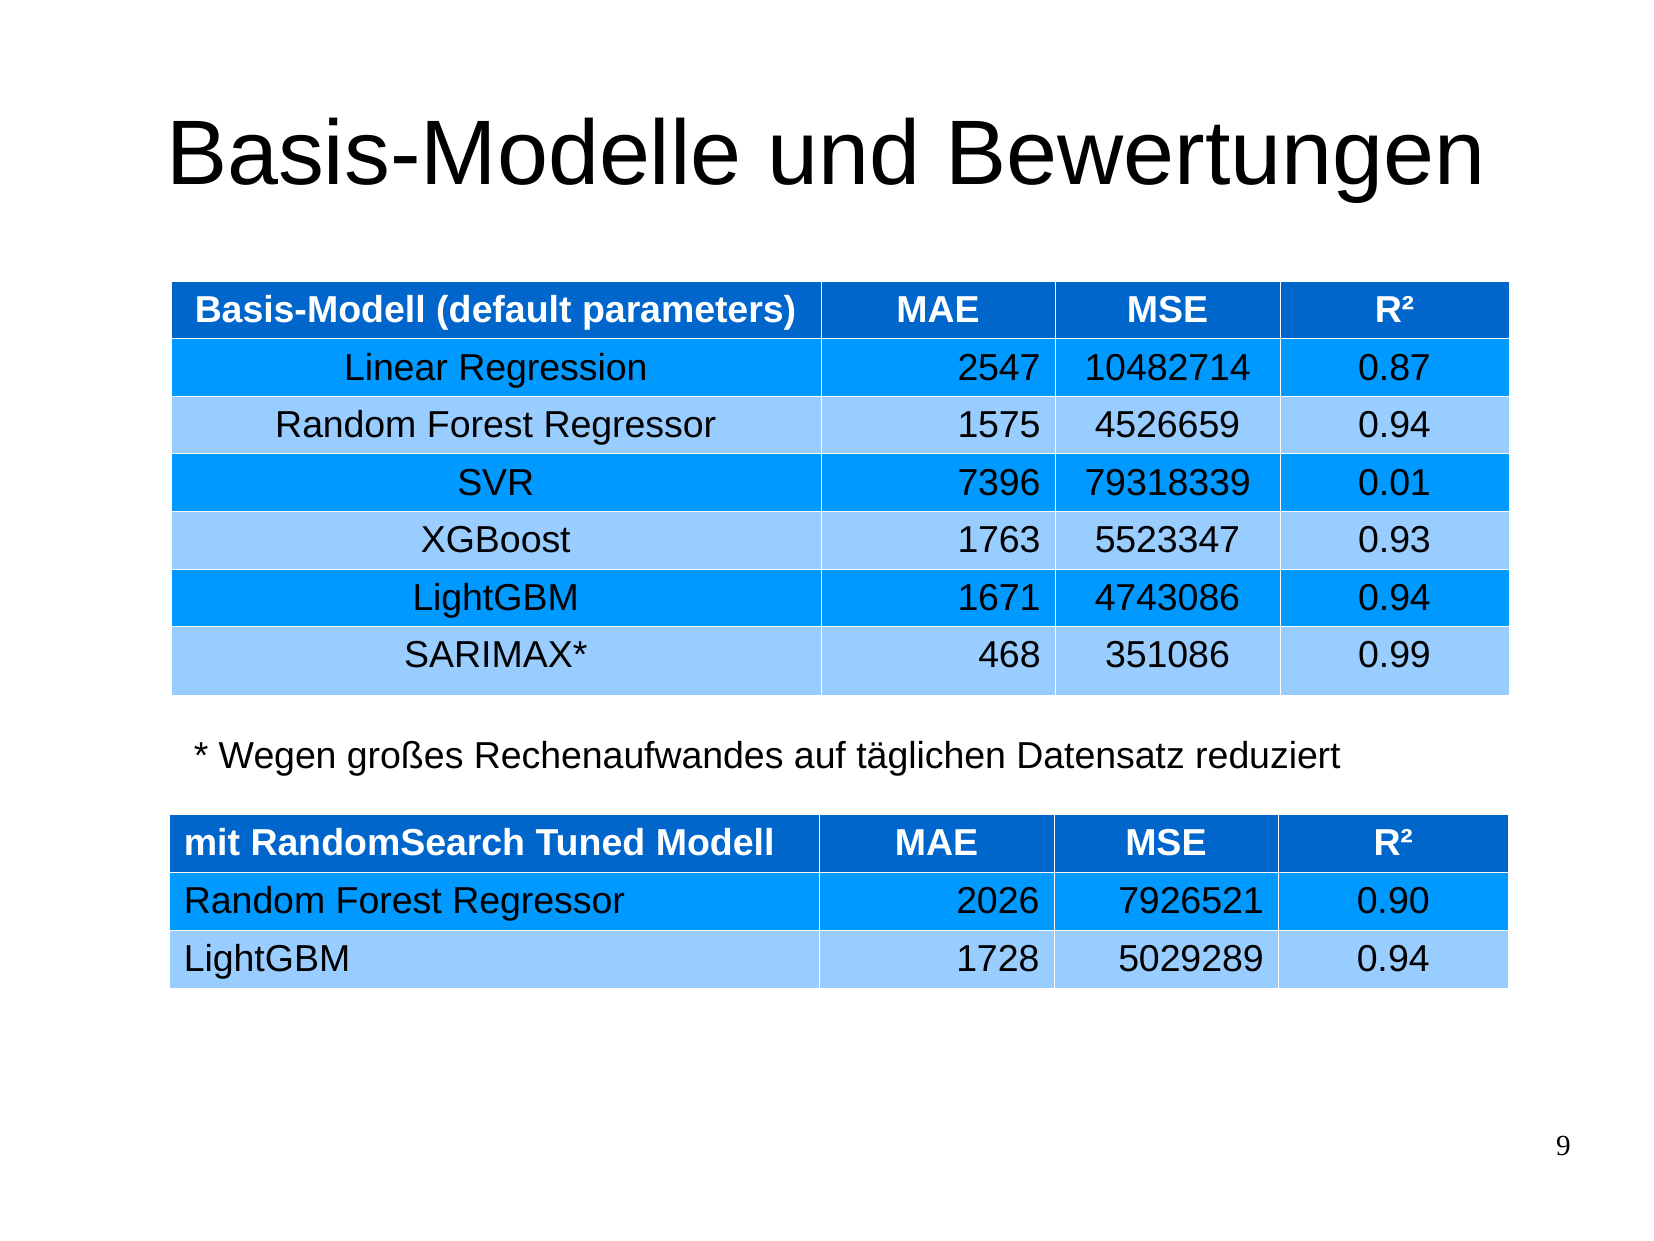

# Basis-Modelle und Bewertungen
| Basis-Modell (default parameters) | MAE | MSE | R² |
| --- | --- | --- | --- |
| Linear Regression | 2547 | 10482714 | 0.87 |
| Random Forest Regressor | 1575 | 4526659 | 0.94 |
| SVR | 7396 | 79318339 | 0.01 |
| XGBoost | 1763 | 5523347 | 0.93 |
| LightGBM | 1671 | 4743086 | 0.94 |
| SARIMAX\* | 468 | 351086 | 0.99 |
* Wegen großes Rechenaufwandes auf täglichen Datensatz reduziert
| mit RandomSearch Tuned Modell | MAE | MSE | R² |
| --- | --- | --- | --- |
| Random Forest Regressor | 2026 | 7926521 | 0.90 |
| LightGBM | 1728 | 5029289 | 0.94 |
9